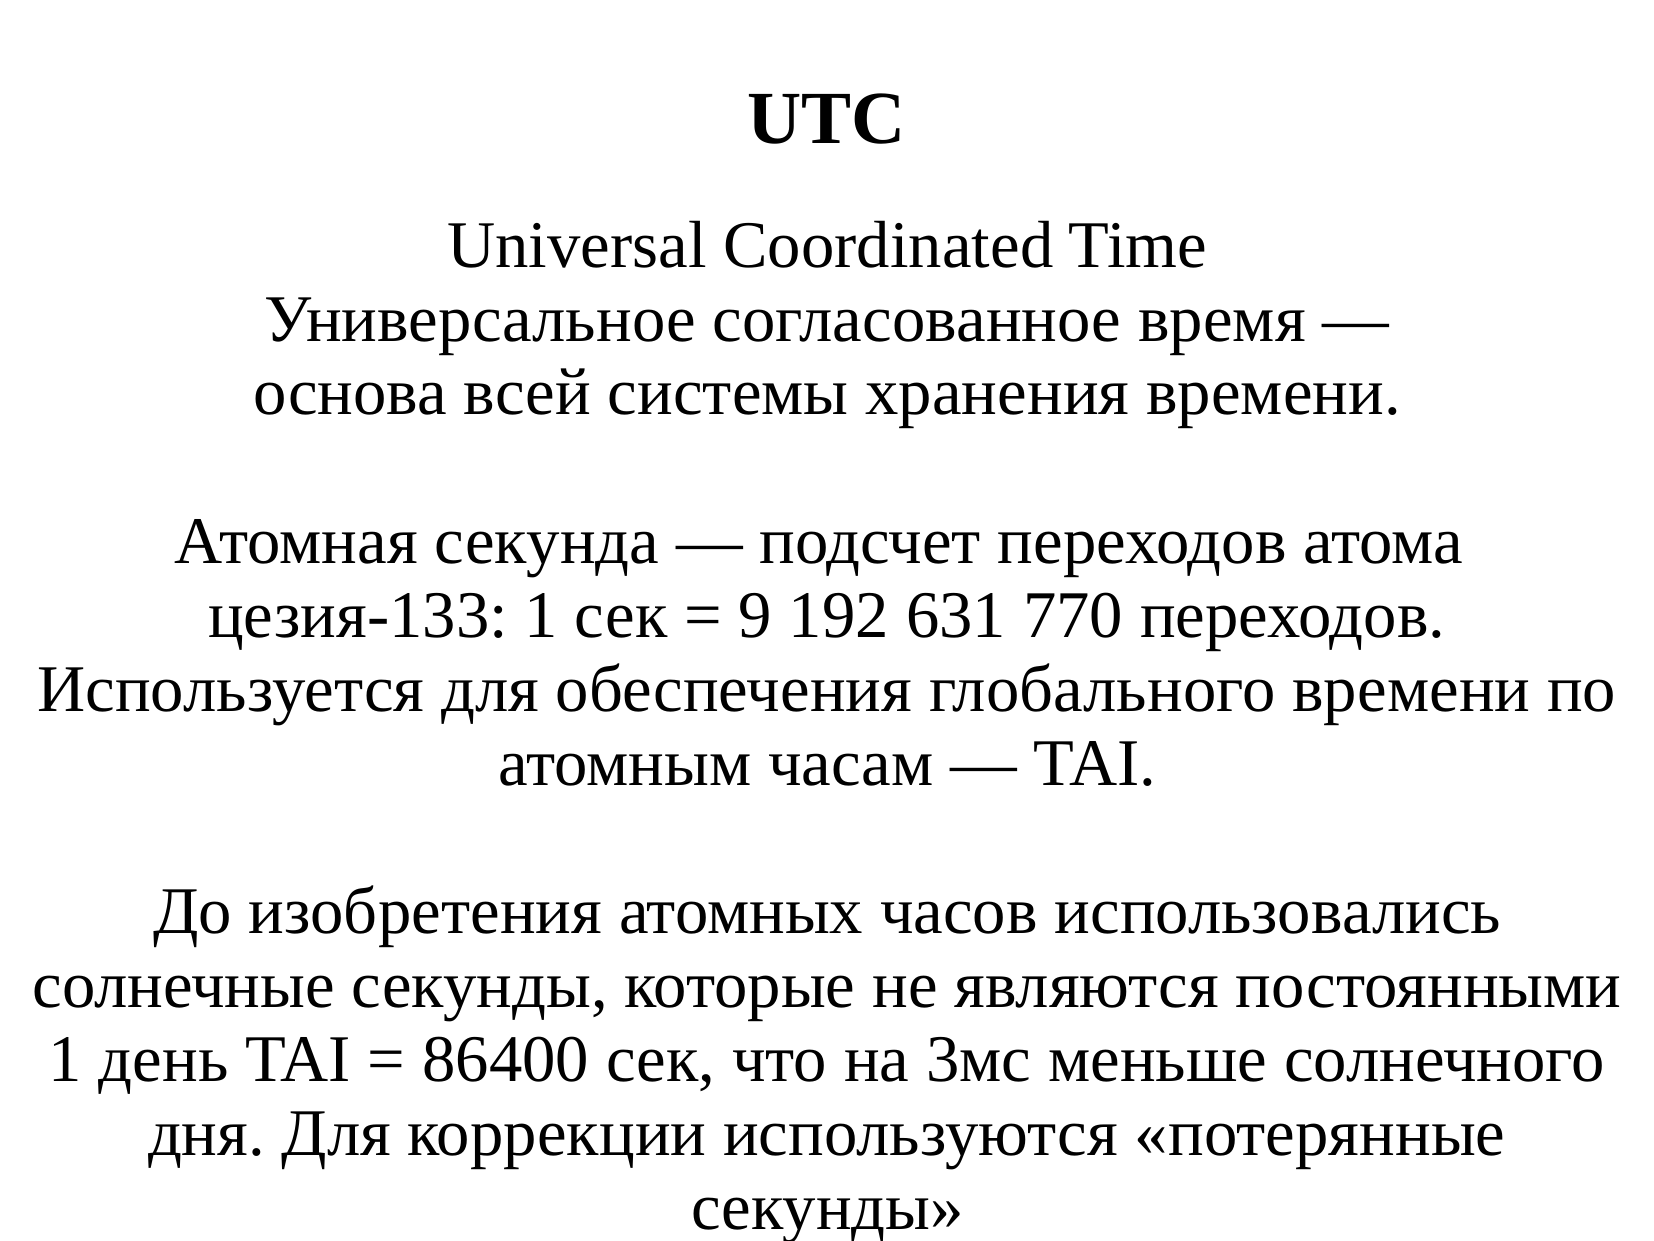

# UTC
Universal Coordinated Time
Универсальное согласованное время —
основа всей системы хранения времени.
Атомная секунда — подсчет переходов атома
цезия-133: 1 сек = 9 192 631 770 переходов. Используется для обеспечения глобального времени по атомным часам — TAI.
До изобретения атомных часов использовались солнечные секунды, которые не являются постоянными
1 день TAI = 86400 сек, что на 3мс меньше солнечного дня. Для коррекции используются «потерянные секунды»